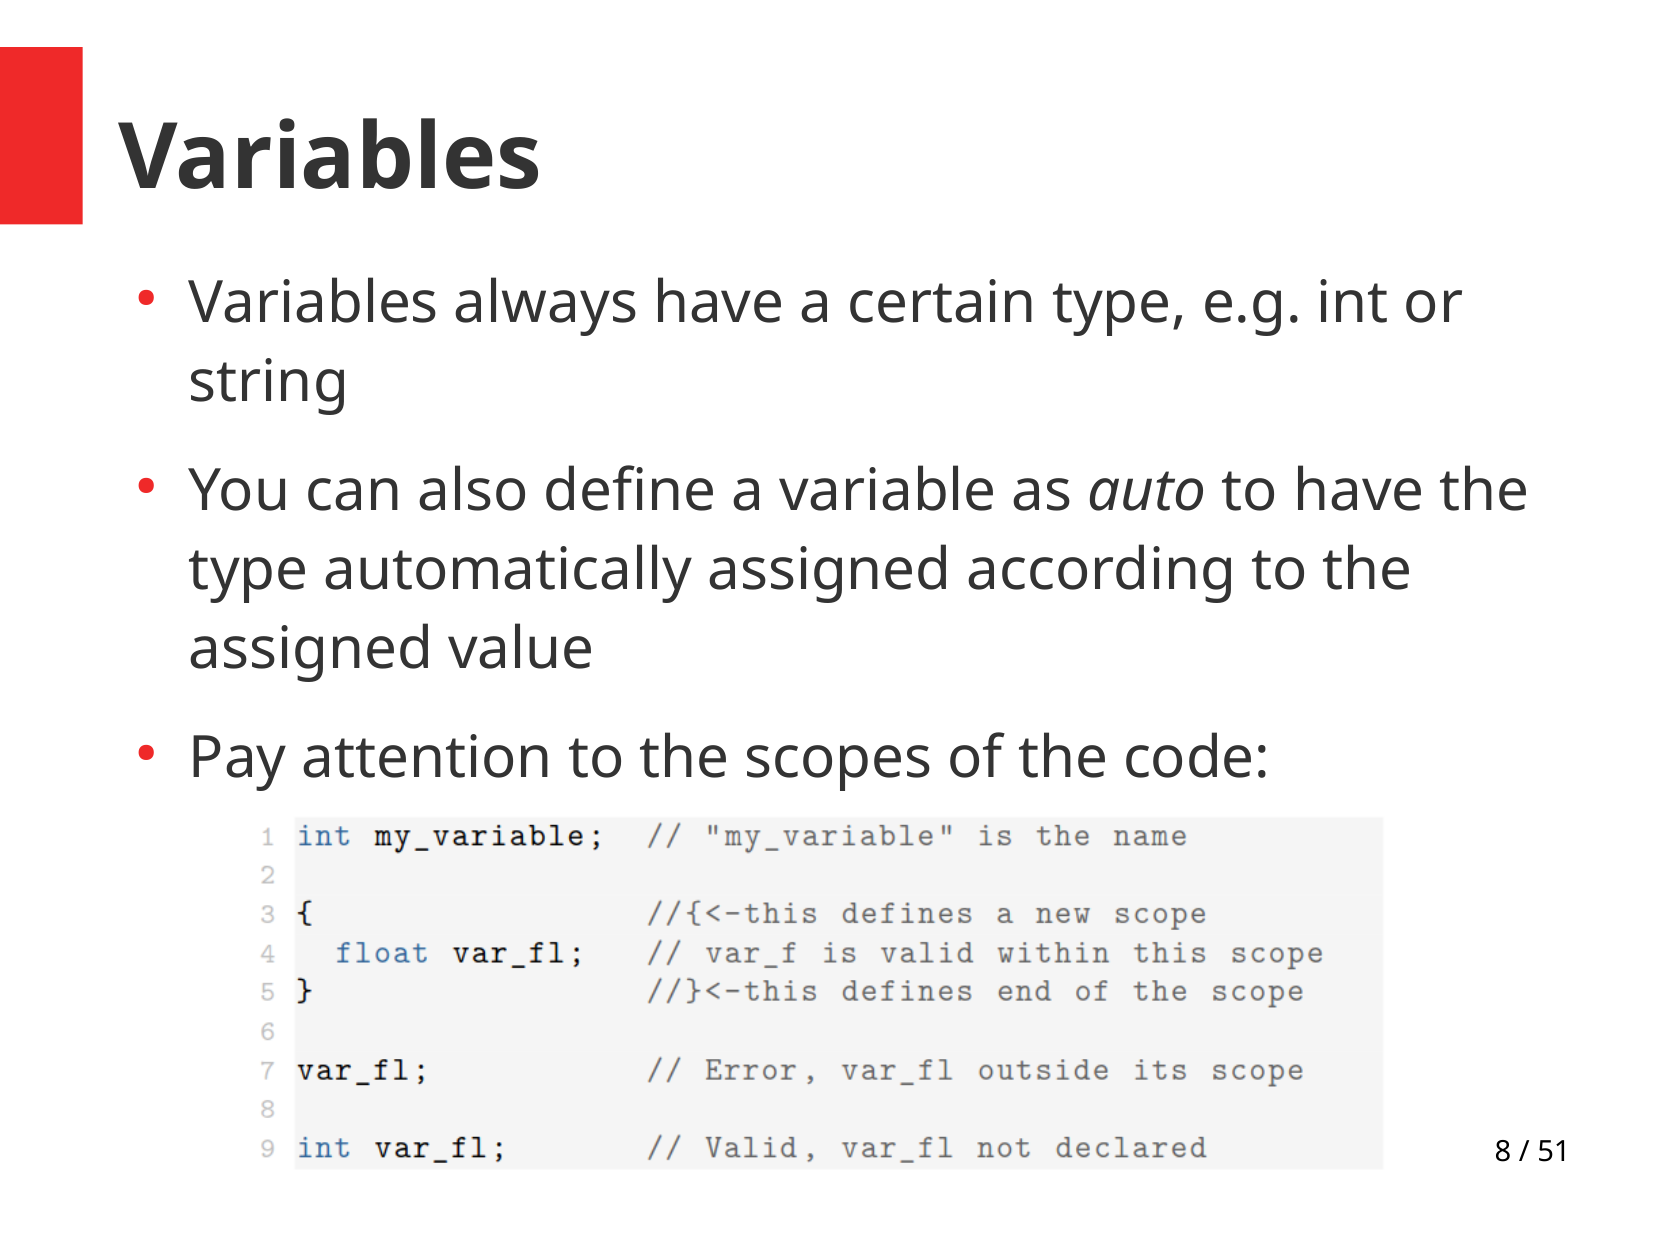

# Variables
Variables always have a certain type, e.g. int or string
You can also define a variable as auto to have the type automatically assigned according to the assigned value
Pay attention to the scopes of the code:
8